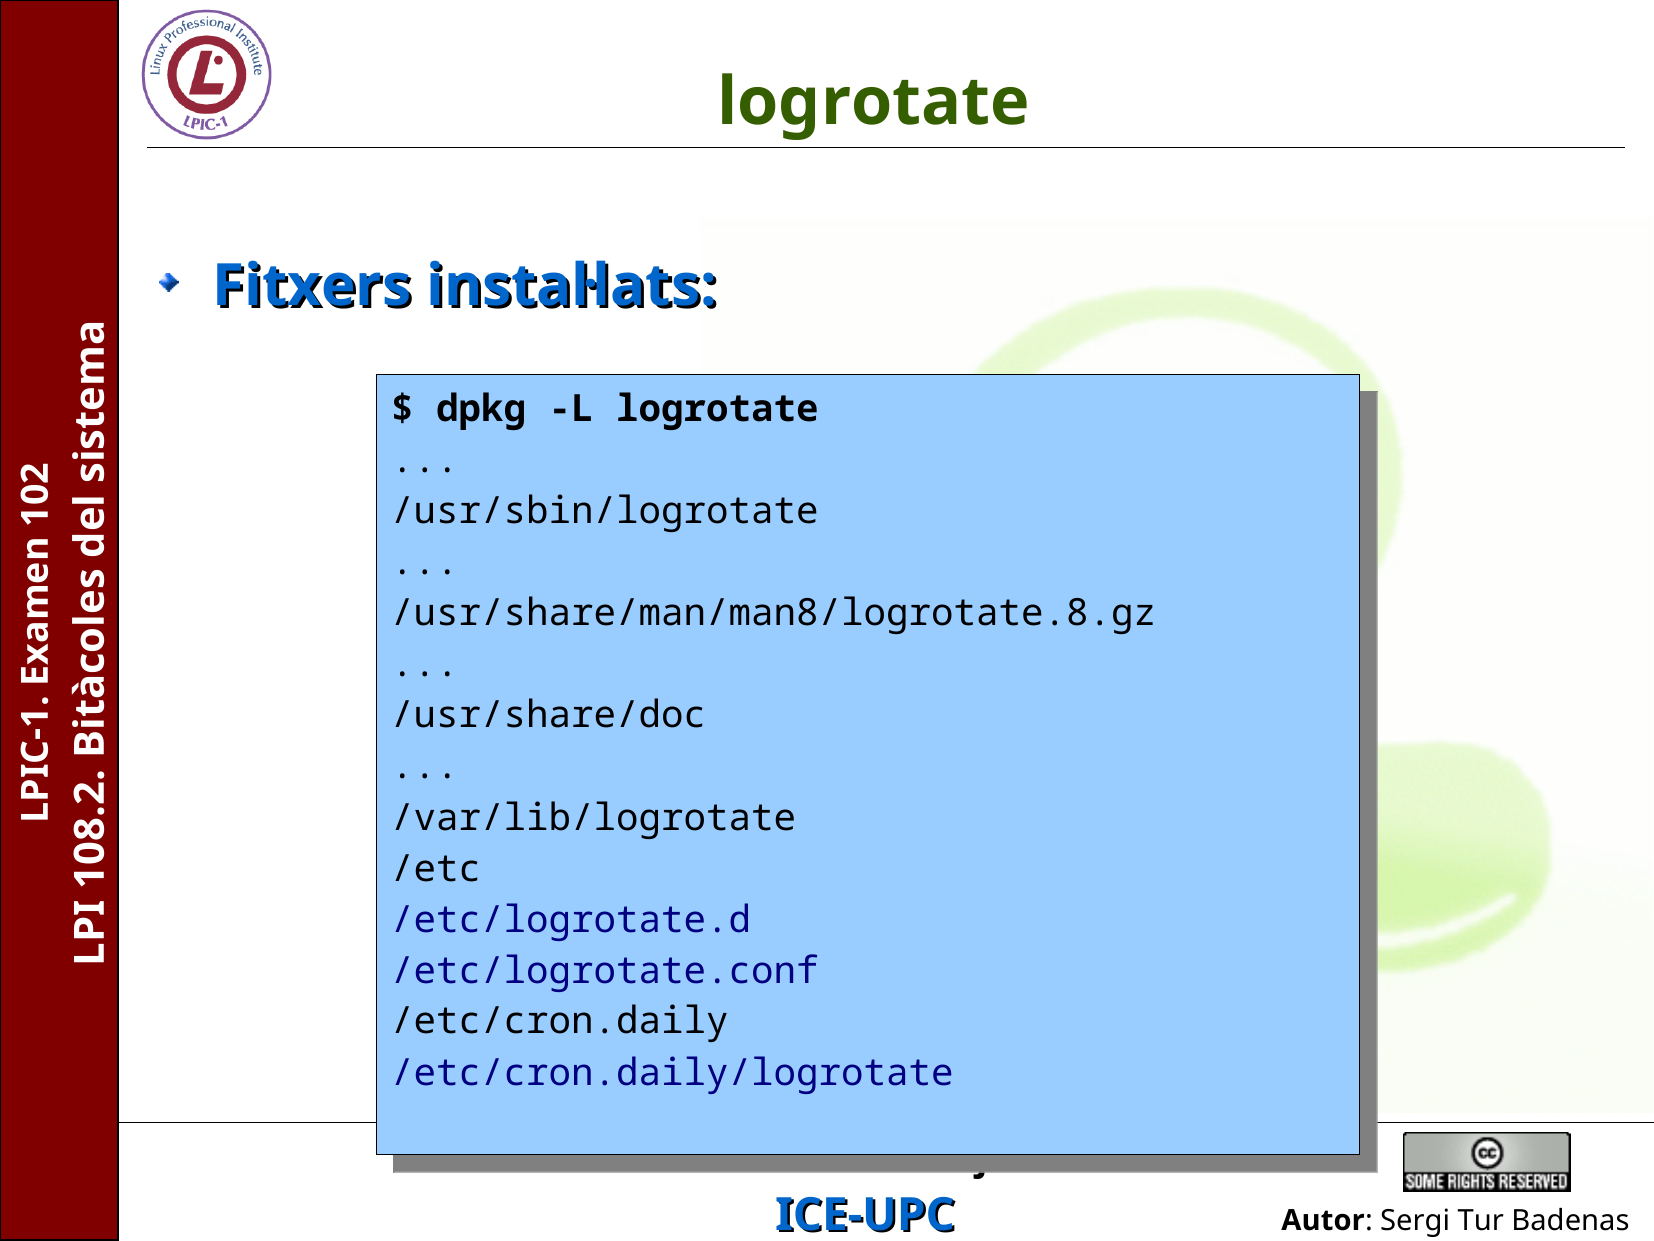

# logrotate
Fitxers instal·lats:
$ dpkg -L logrotate
...
/usr/sbin/logrotate
...
/usr/share/man/man8/logrotate.8.gz
...
/usr/share/doc
...
/var/lib/logrotate
/etc
/etc/logrotate.d
/etc/logrotate.conf
/etc/cron.daily
/etc/cron.daily/logrotate